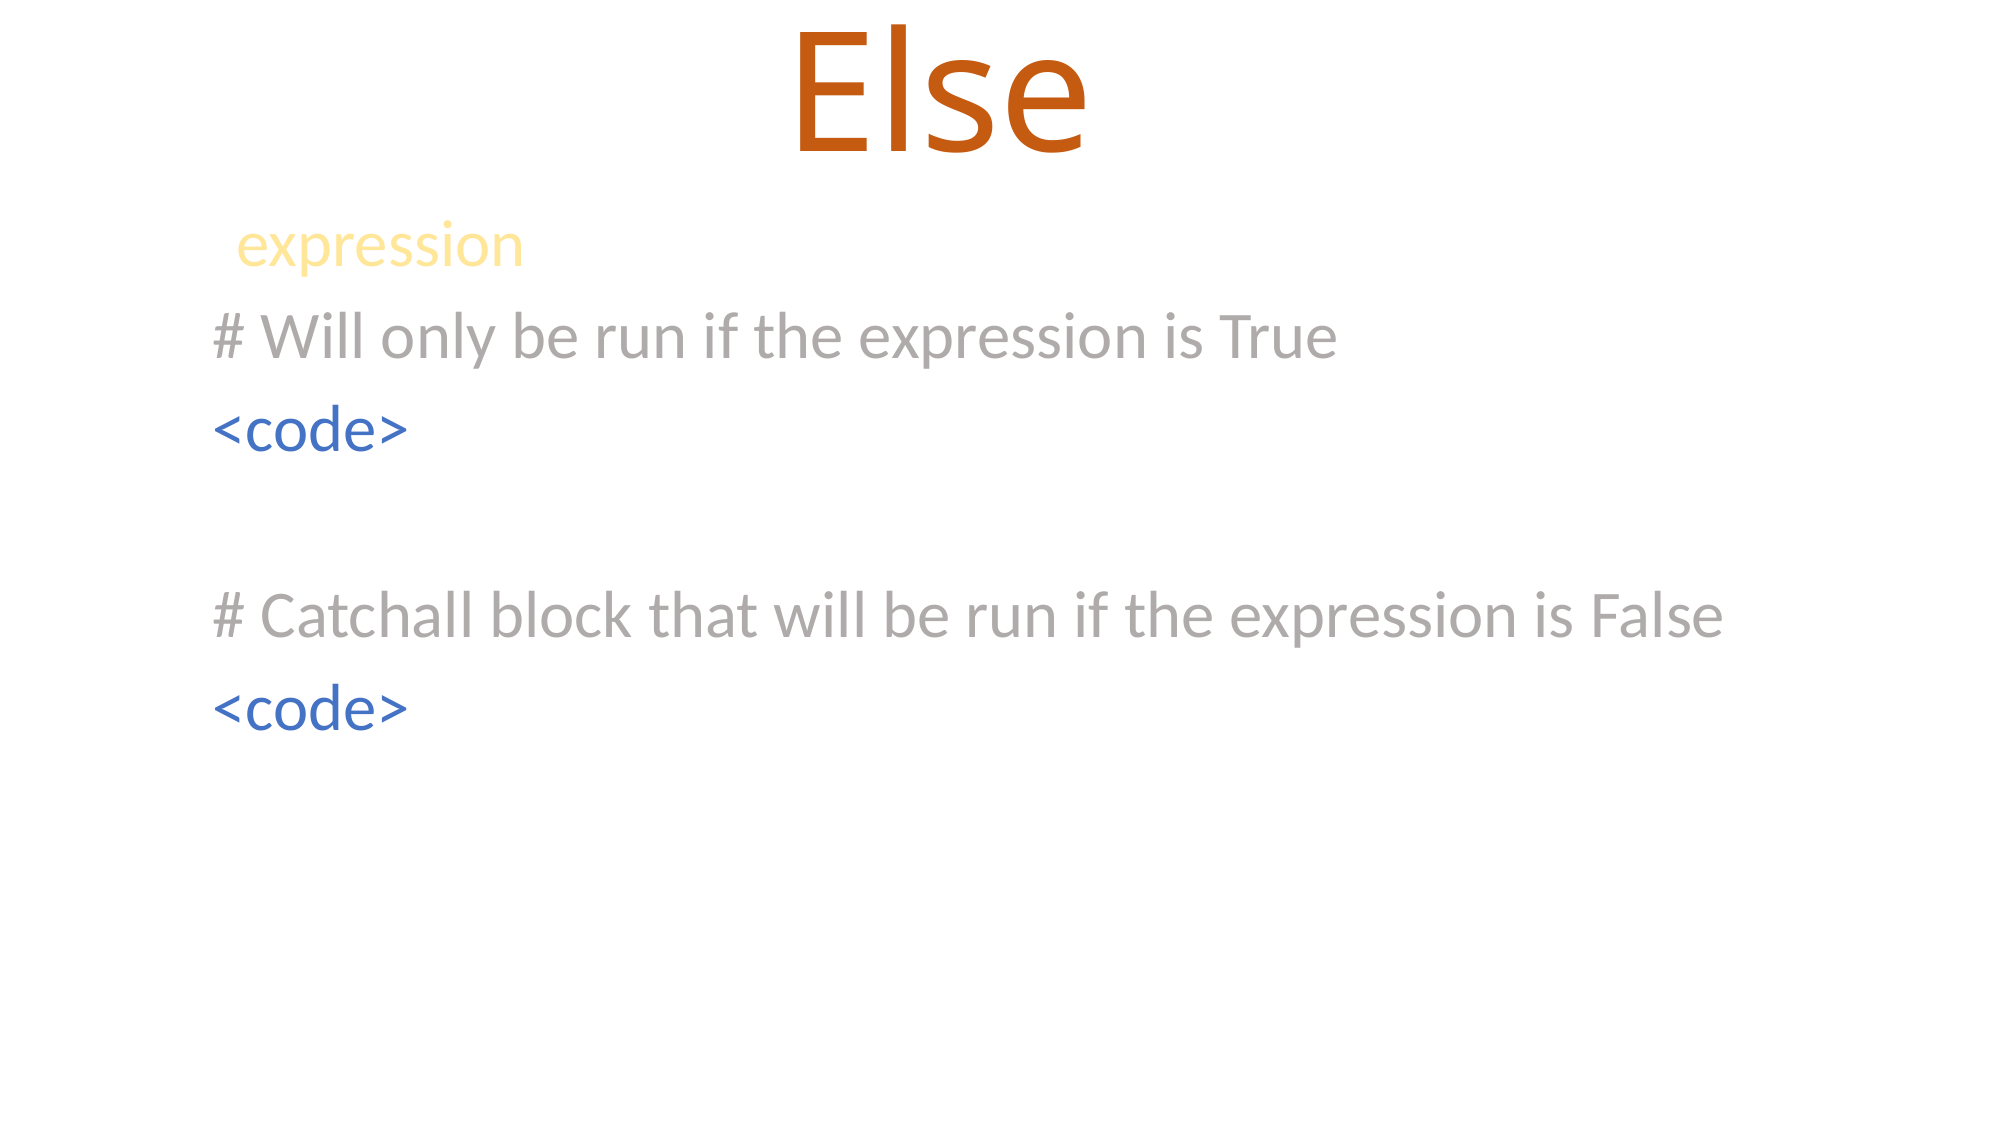

# Else
if <expression>:
 # Will only be run if the expression is True
 <code>
else:
 # Catchall block that will be run if the expression is False
 <code>